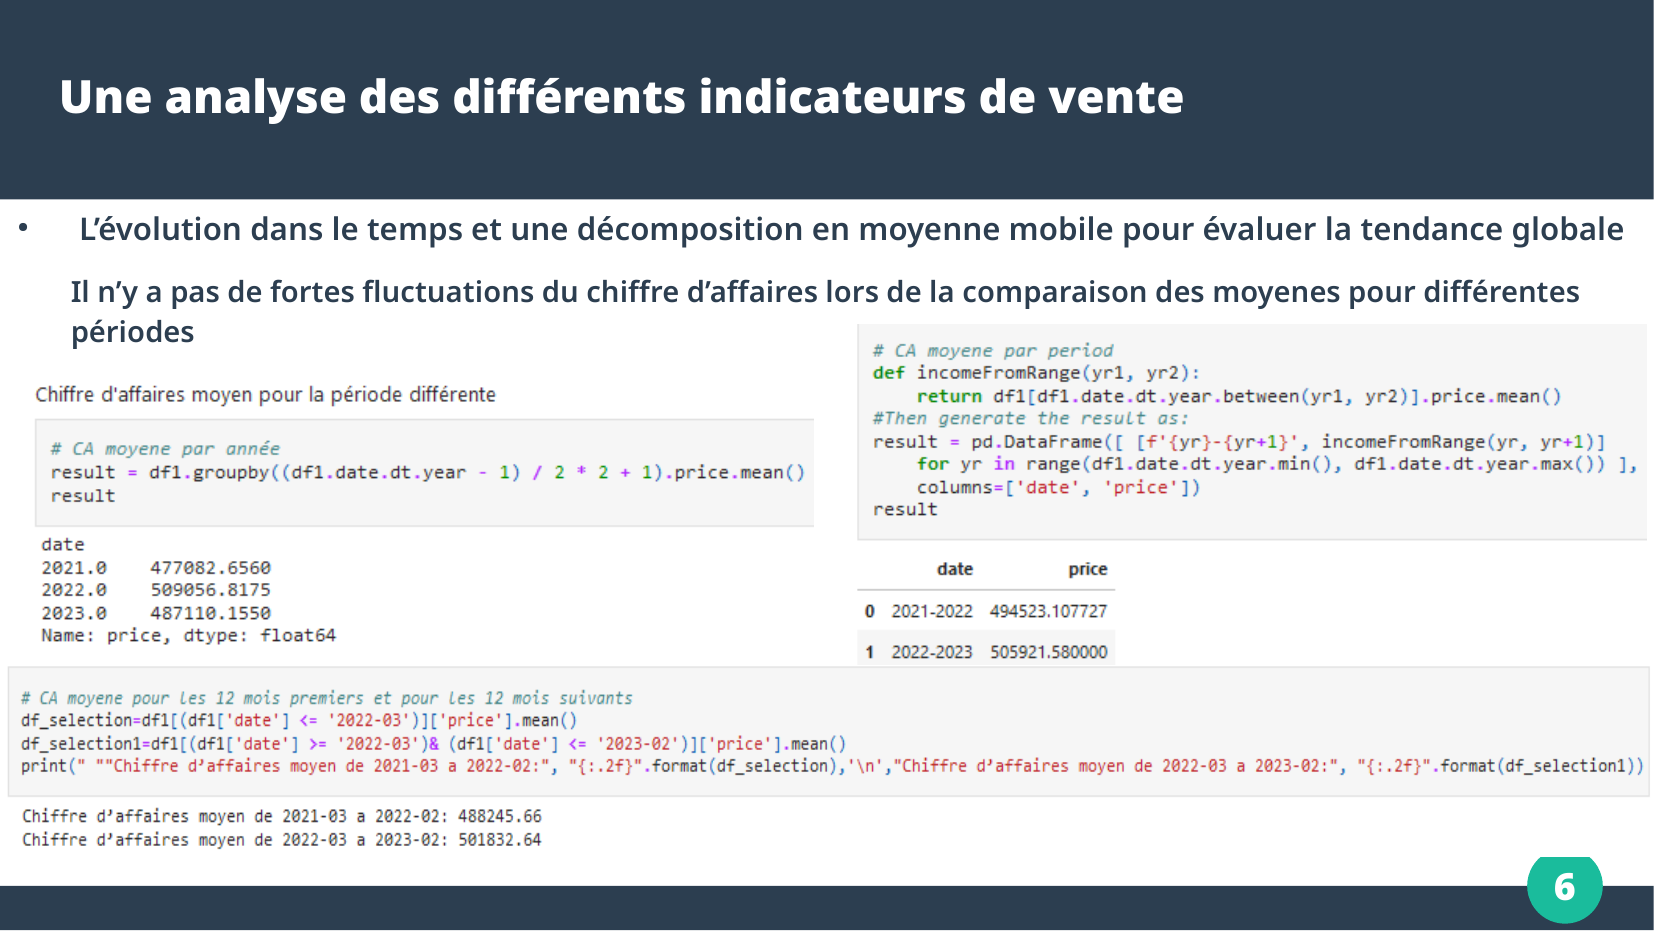

# Une analyse des différents indicateurs de vente
 L’évolution dans le temps et une décomposition en moyenne mobile pour évaluer la tendance globale
Il n’y a pas de fortes fluctuations du chiffre d’affaires lors de la comparaison des moyenes pour différentes périodes